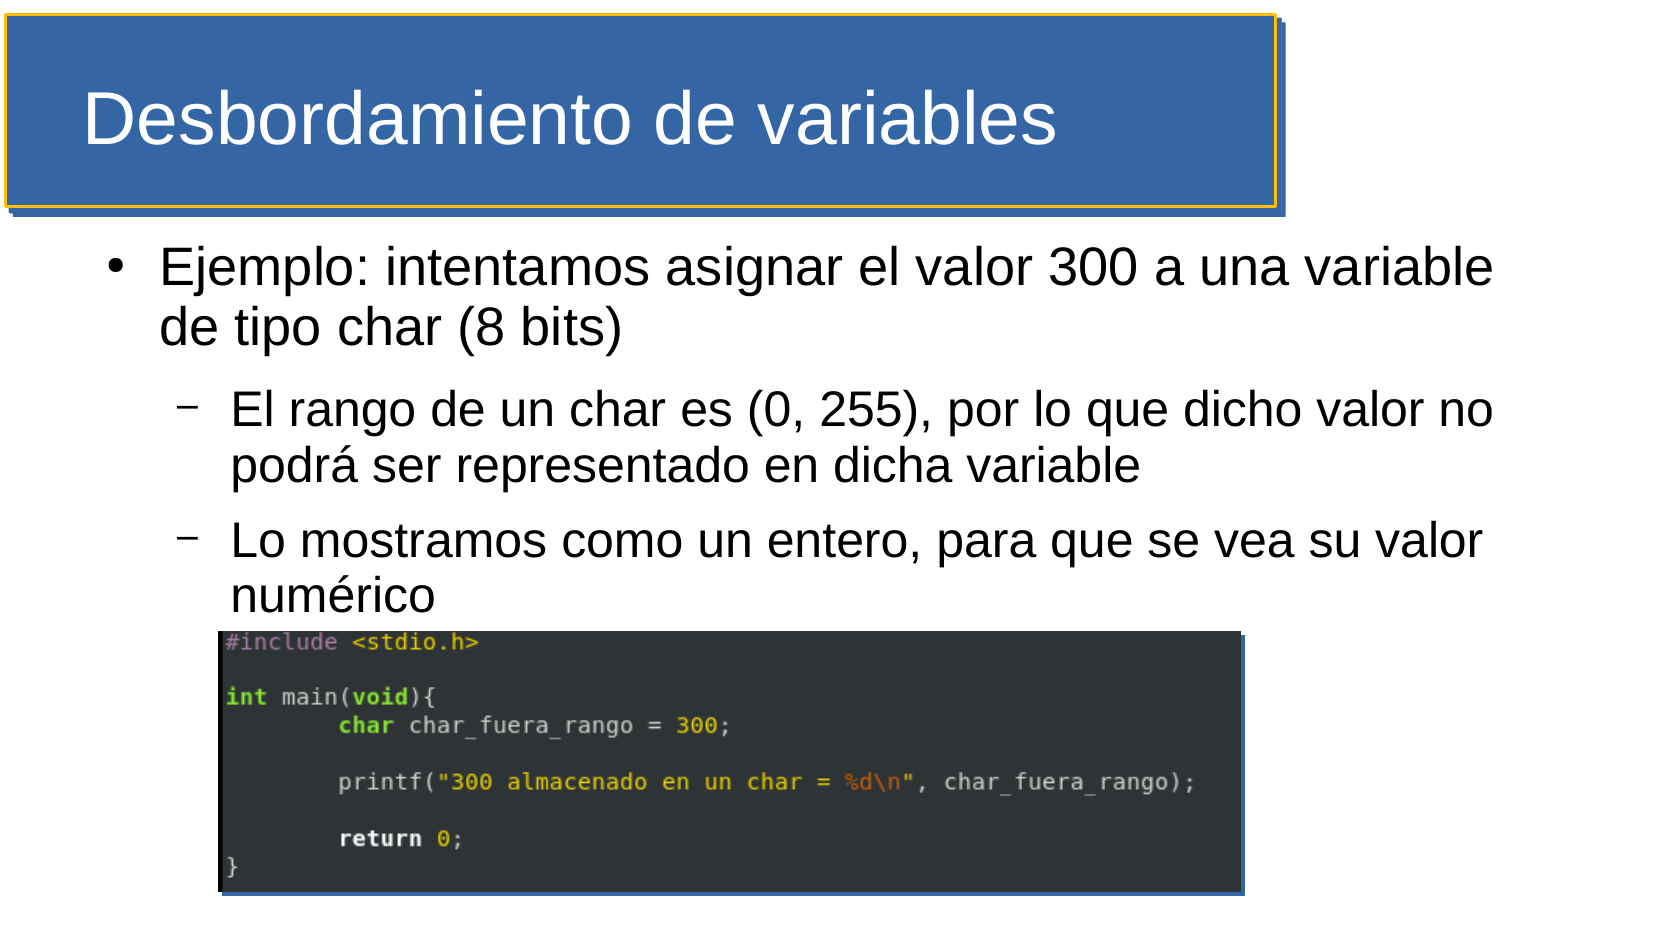

# Desbordamiento de variables
Ejemplo: intentamos asignar el valor 300 a una variable de tipo char (8 bits)
El rango de un char es (0, 255), por lo que dicho valor no podrá ser representado en dicha variable
Lo mostramos como un entero, para que se vea su valor numérico